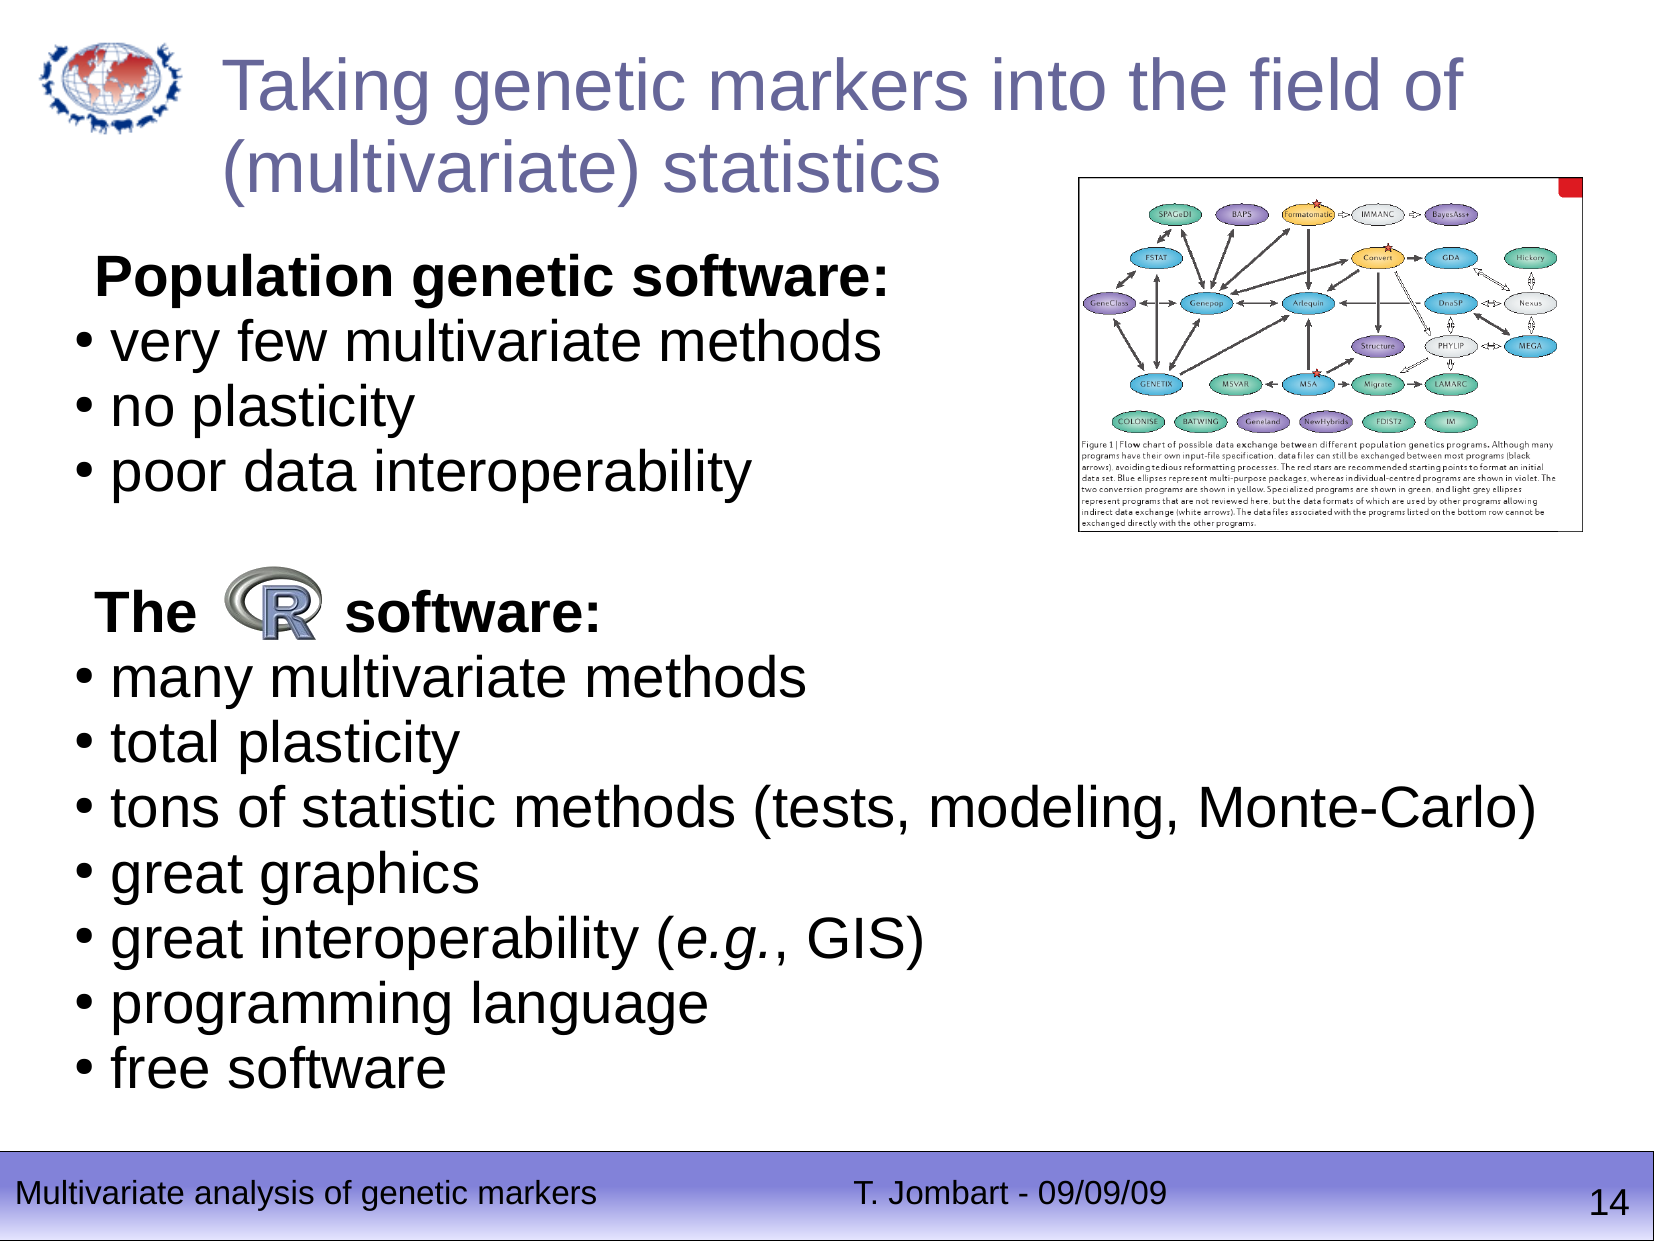

Taking genetic markers into the field of (multivariate) statistics
Population genetic software:
 very few multivariate methods
 no plasticity
 poor data interoperability
The software:
 many multivariate methods
 total plasticity
 tons of statistic methods (tests, modeling, Monte-Carlo)
 great graphics
 great interoperability (e.g., GIS)
 programming language
 free software
Multivariate analysis of genetic markers
T. Jombart - 09/09/09
14